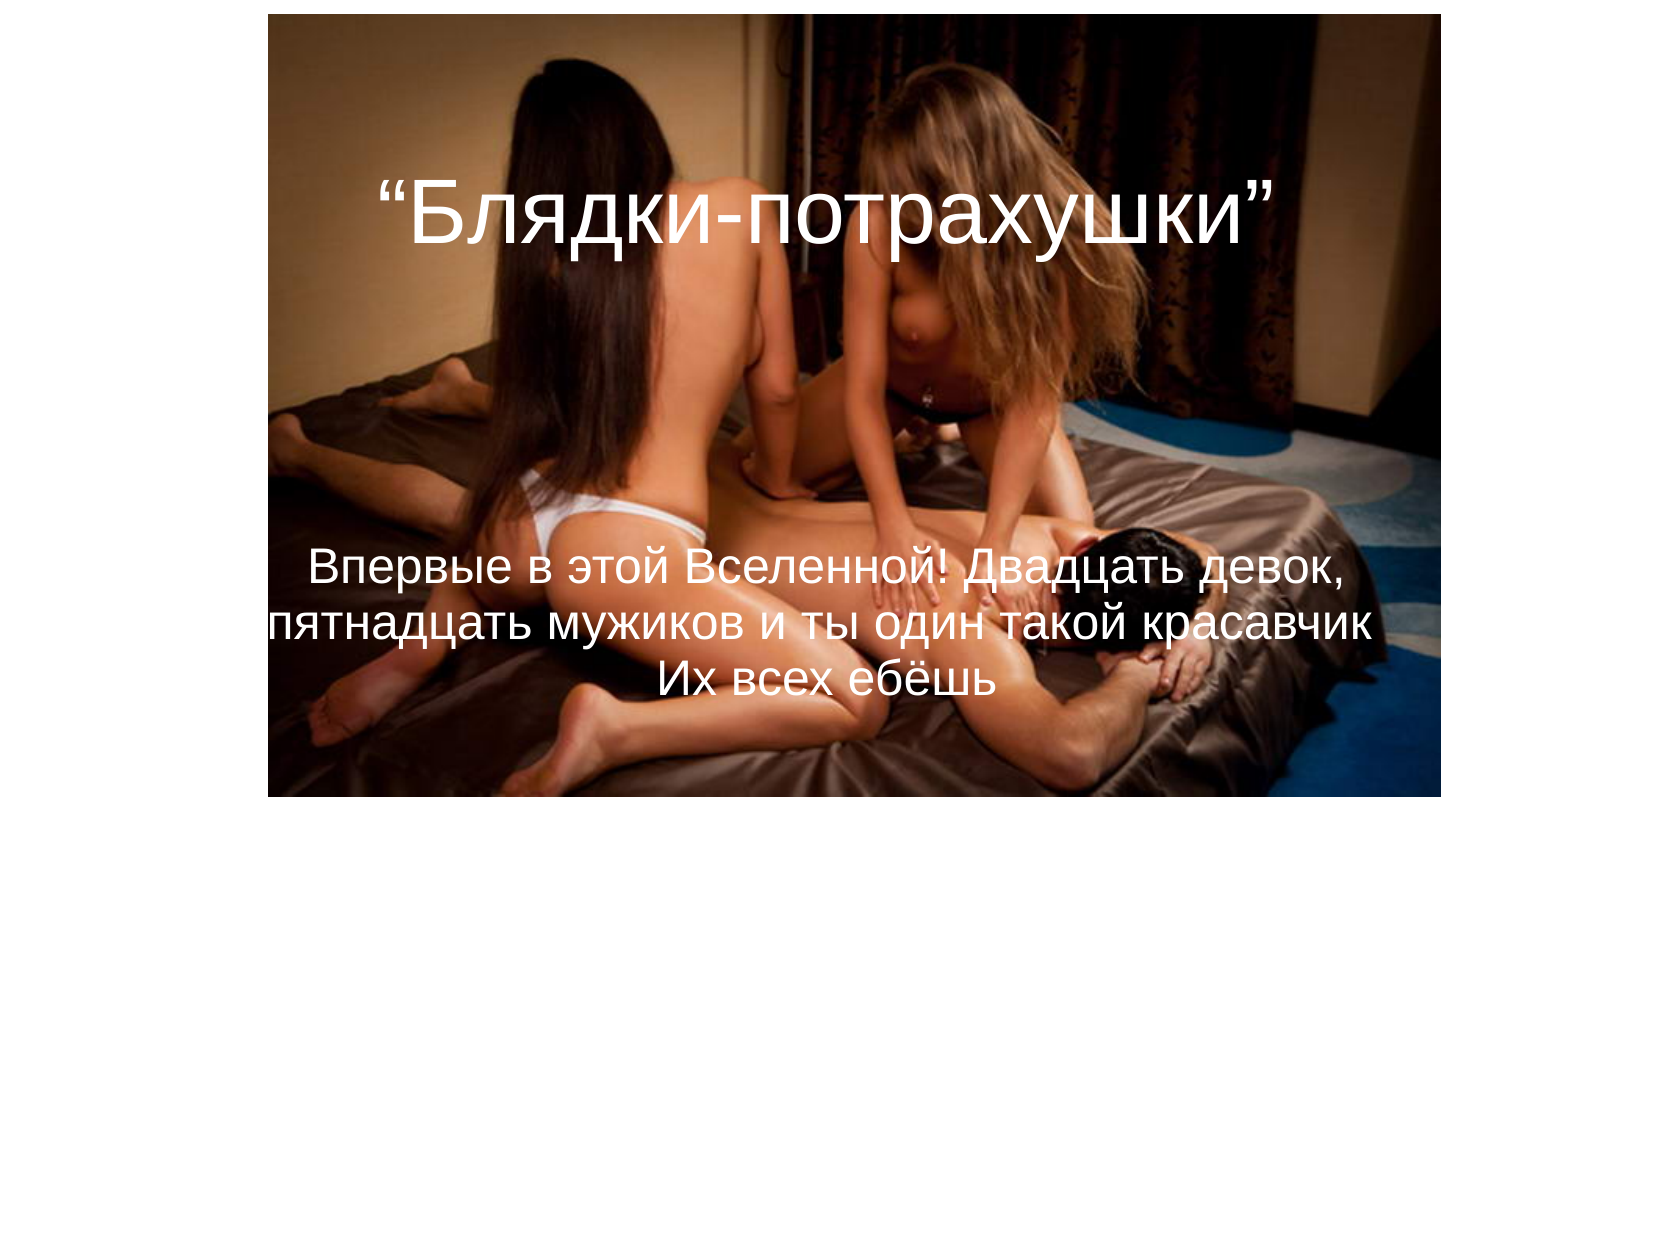

# “Блядки-потрахушки”
Впервые в этой Вселенной! Двадцать девок,
пятнадцать мужиков и ты один такой красавчик
Их всех ебёшь